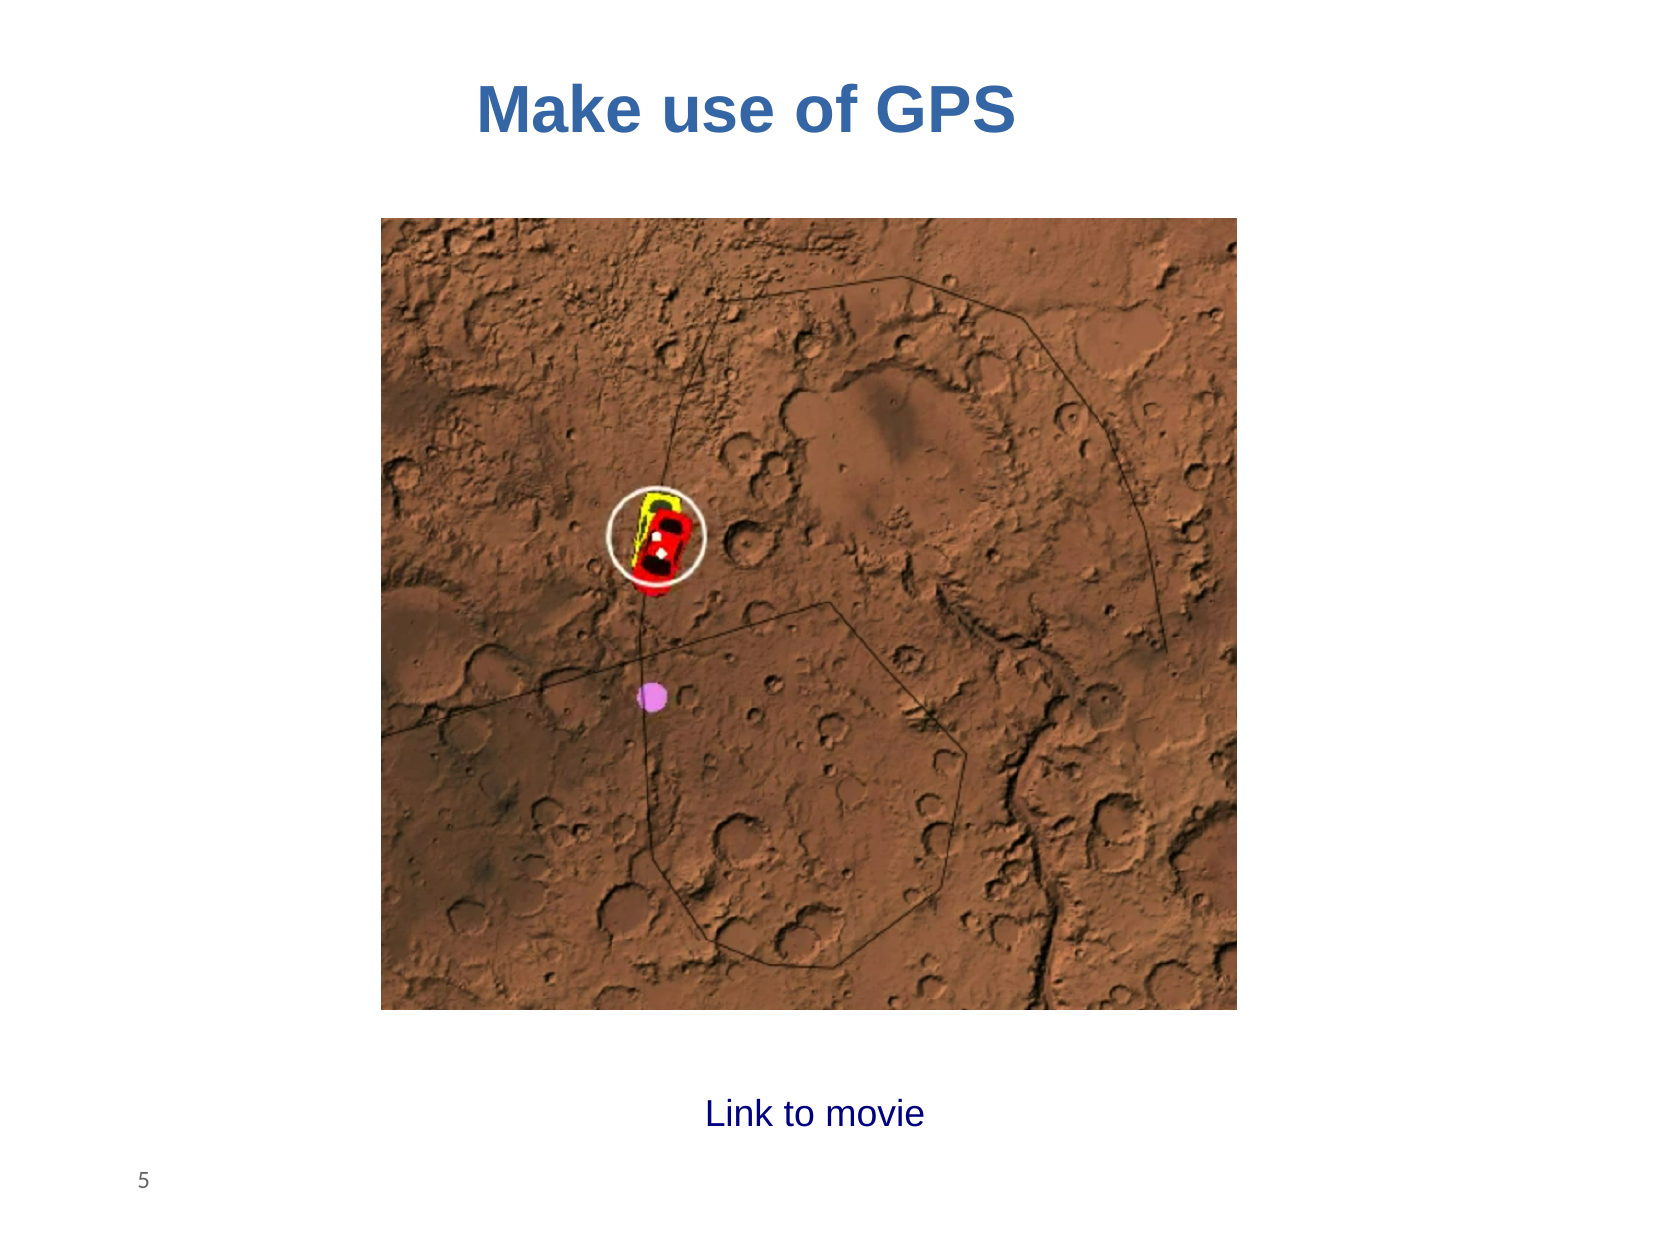

# Make use of GPS
Link to movie
5